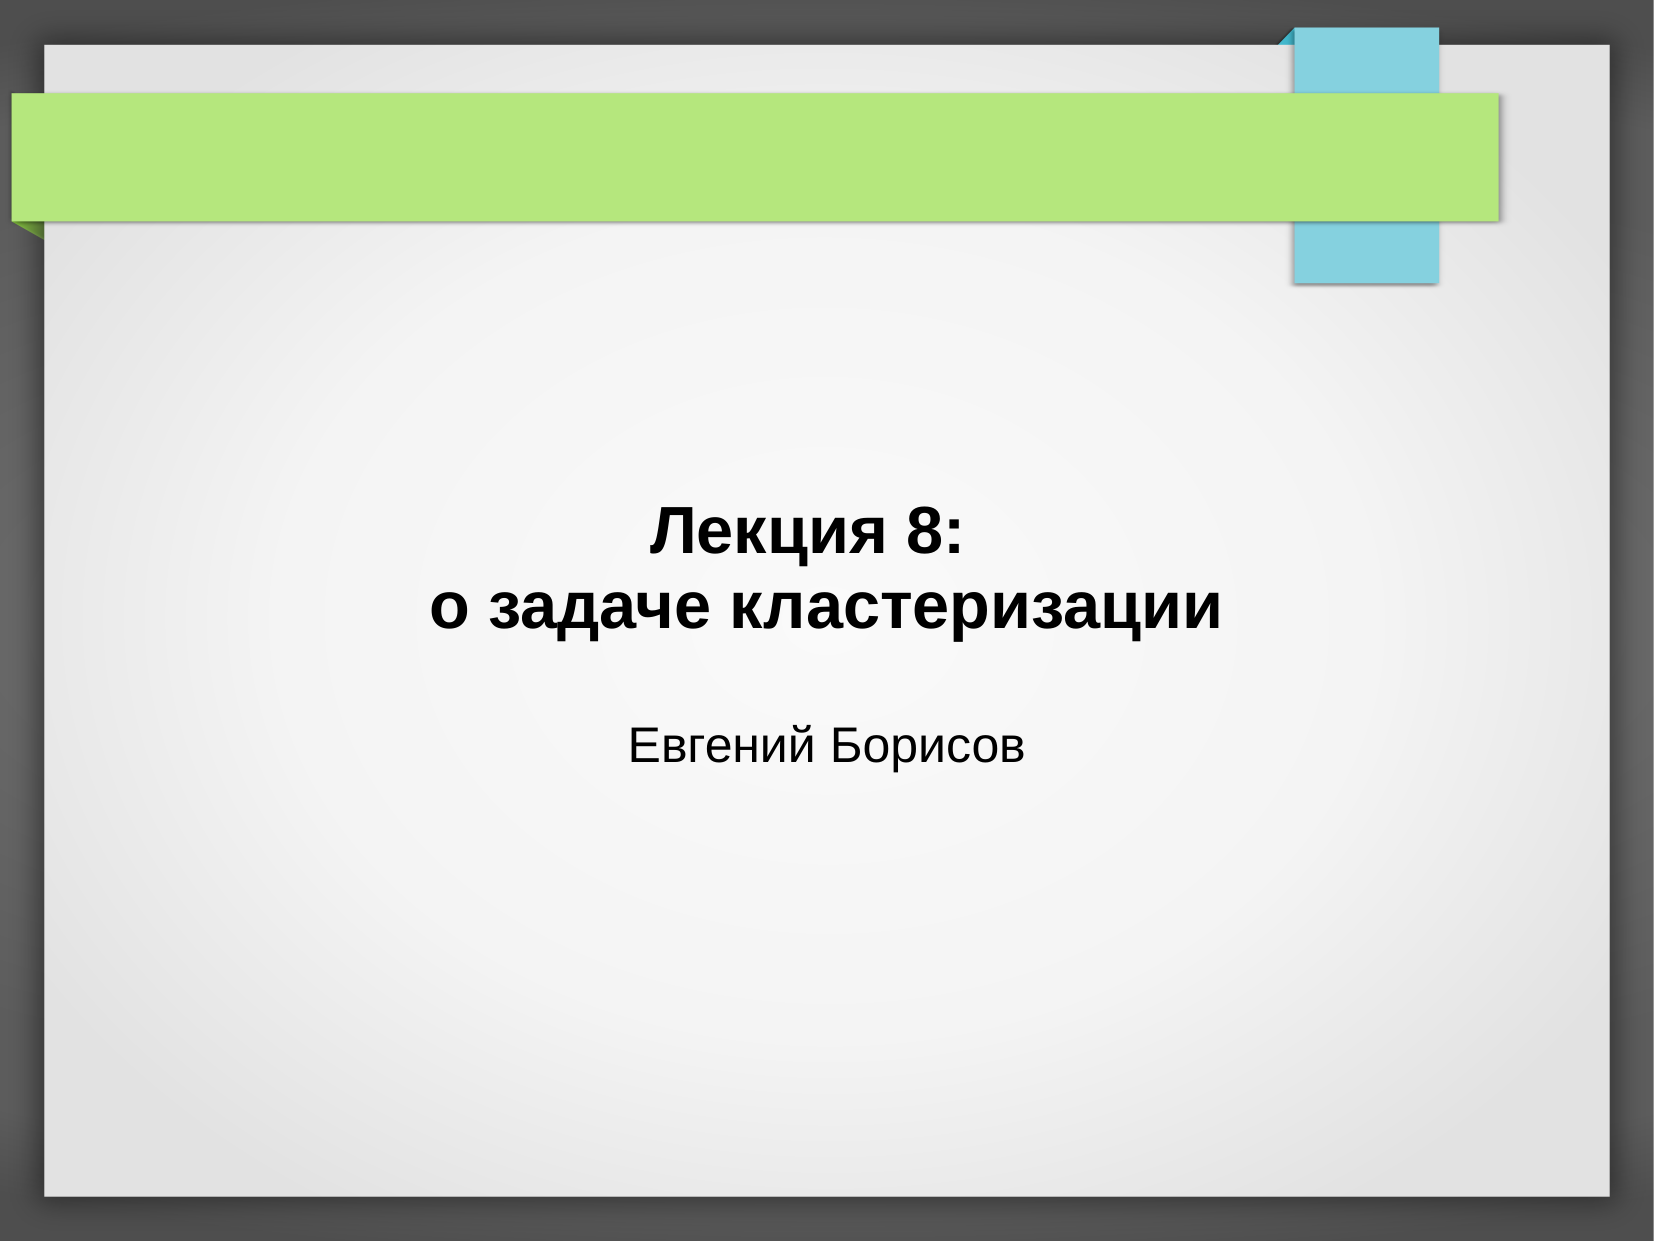

# Лекция 8:
о задаче кластеризации
Евгений Борисов